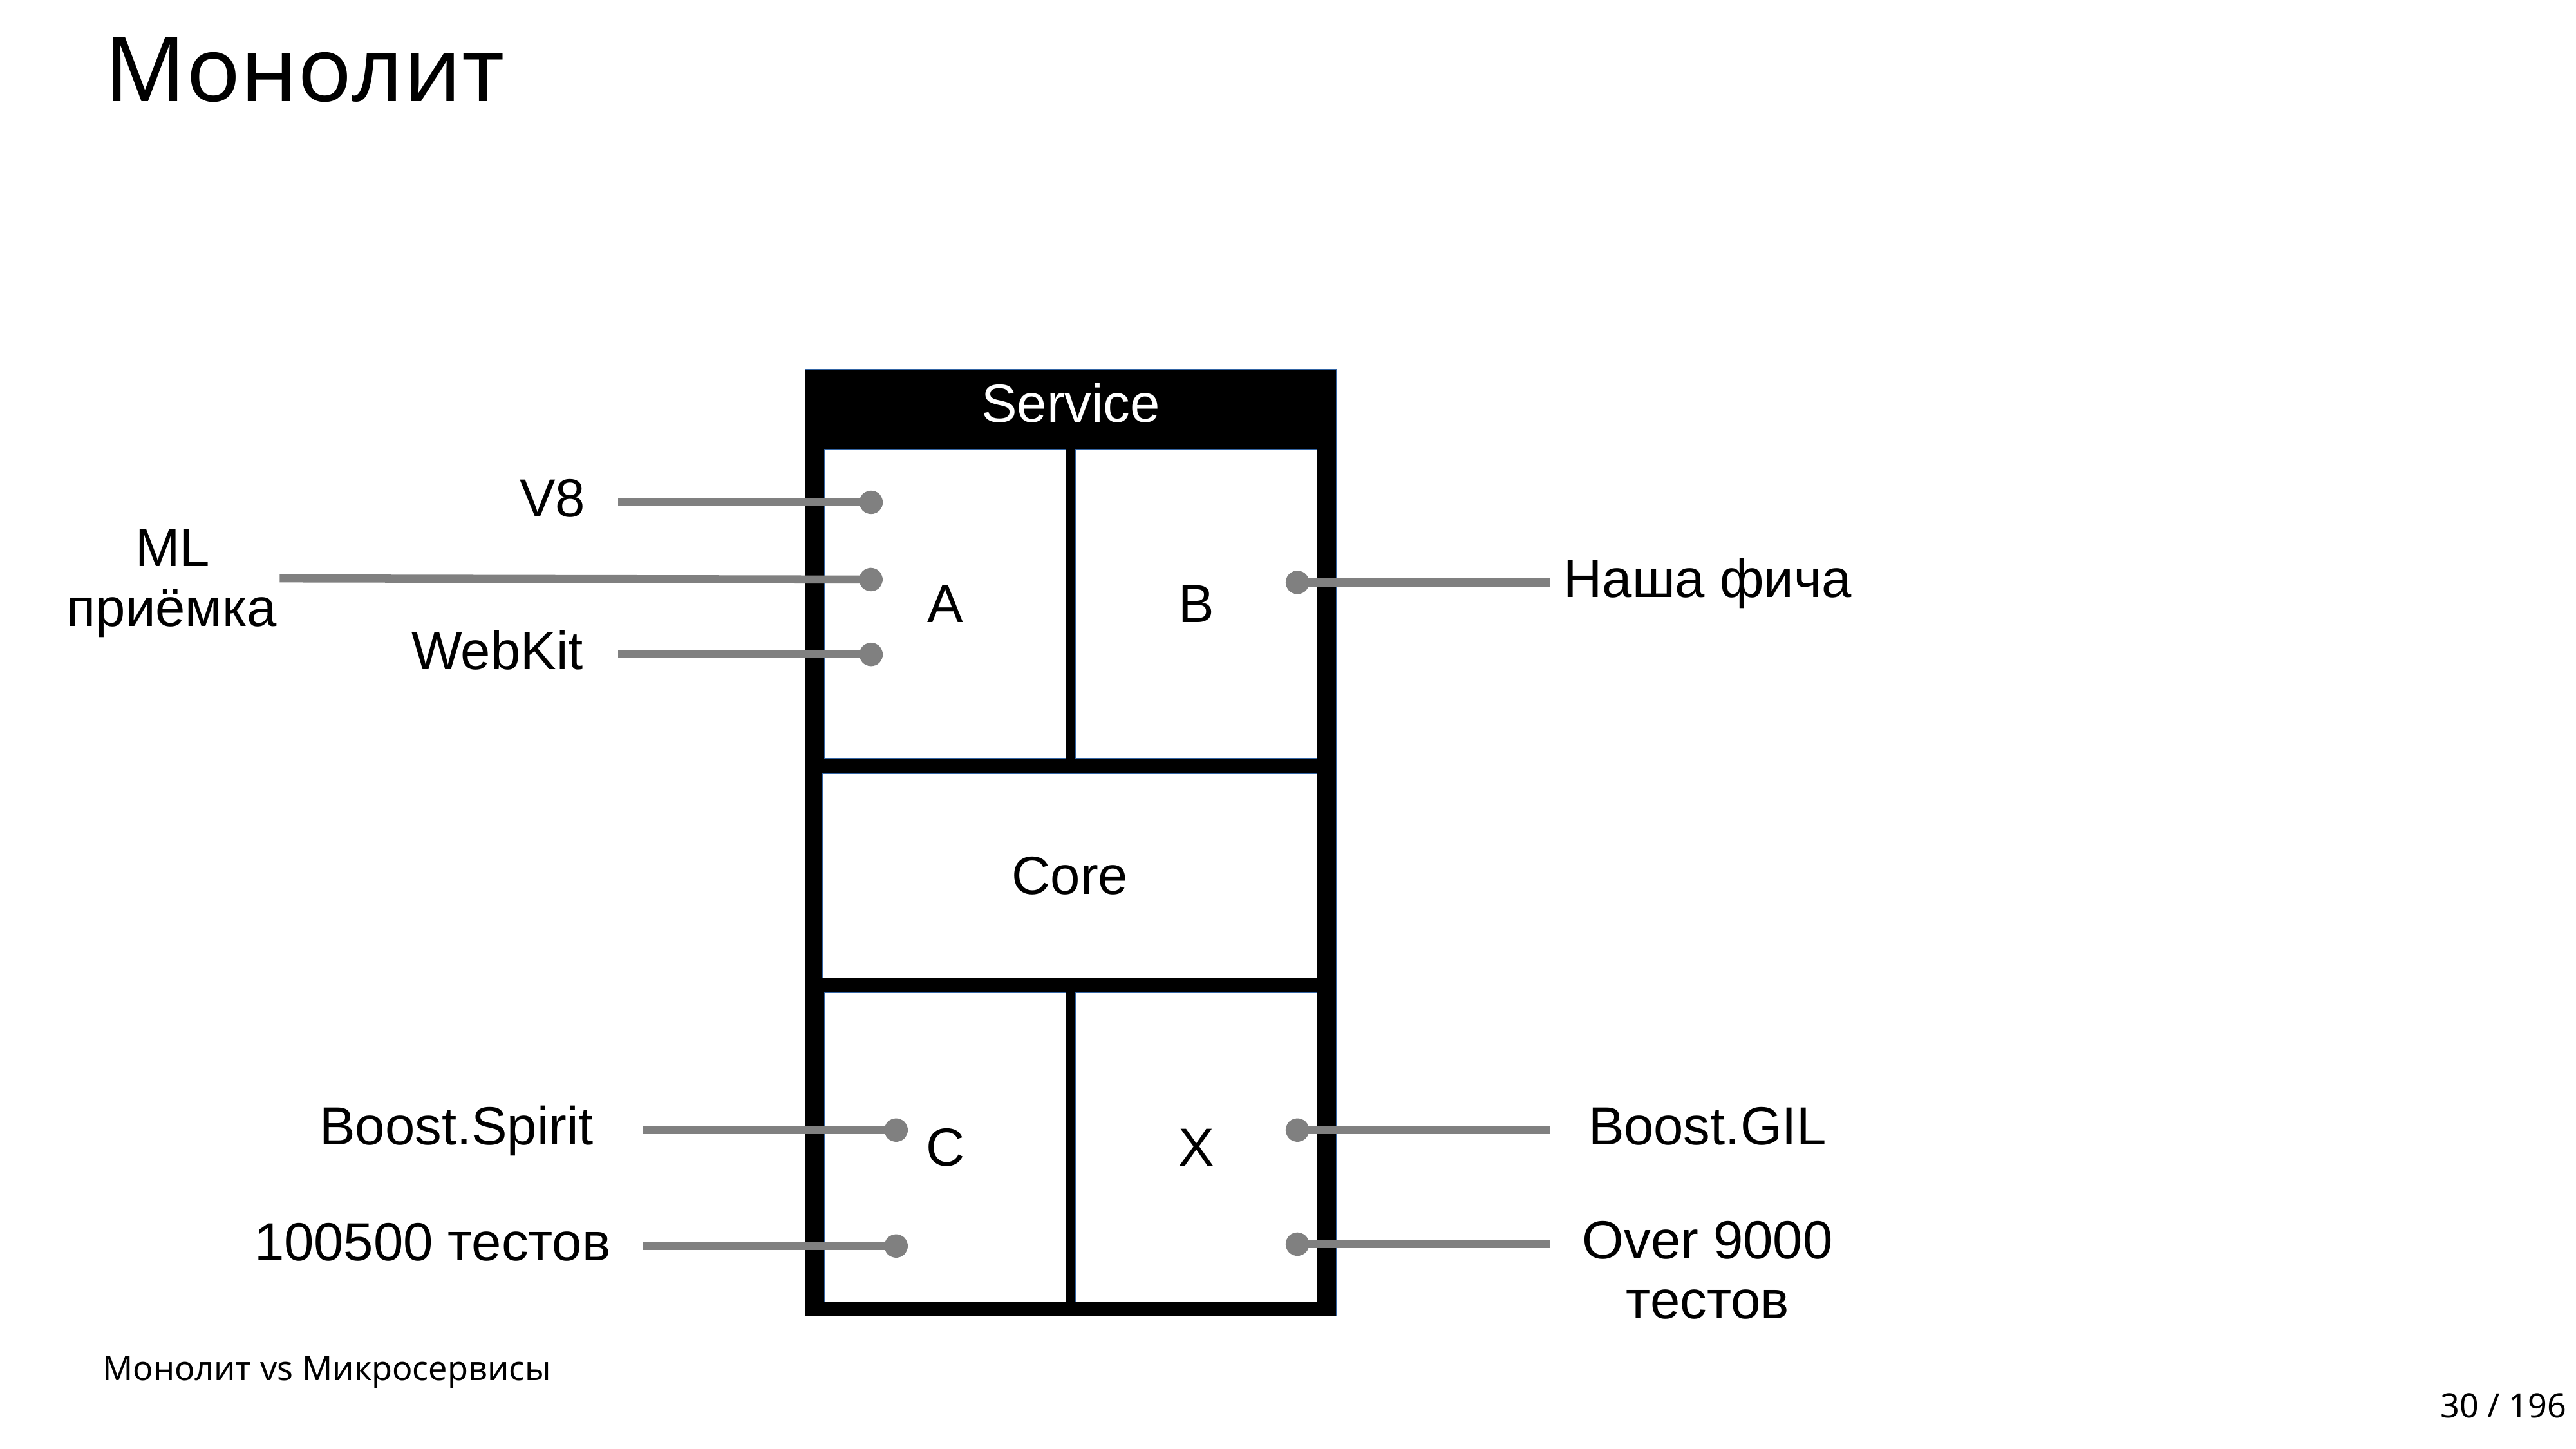

Монолит
Service
A
B
V8
ML приёмка
Наша фича
WebKit
Core
C
X
Boost.Spirit
Boost.GIL
Over 9000 тестов
100500 тестов
# Монолит vs Микросервисы